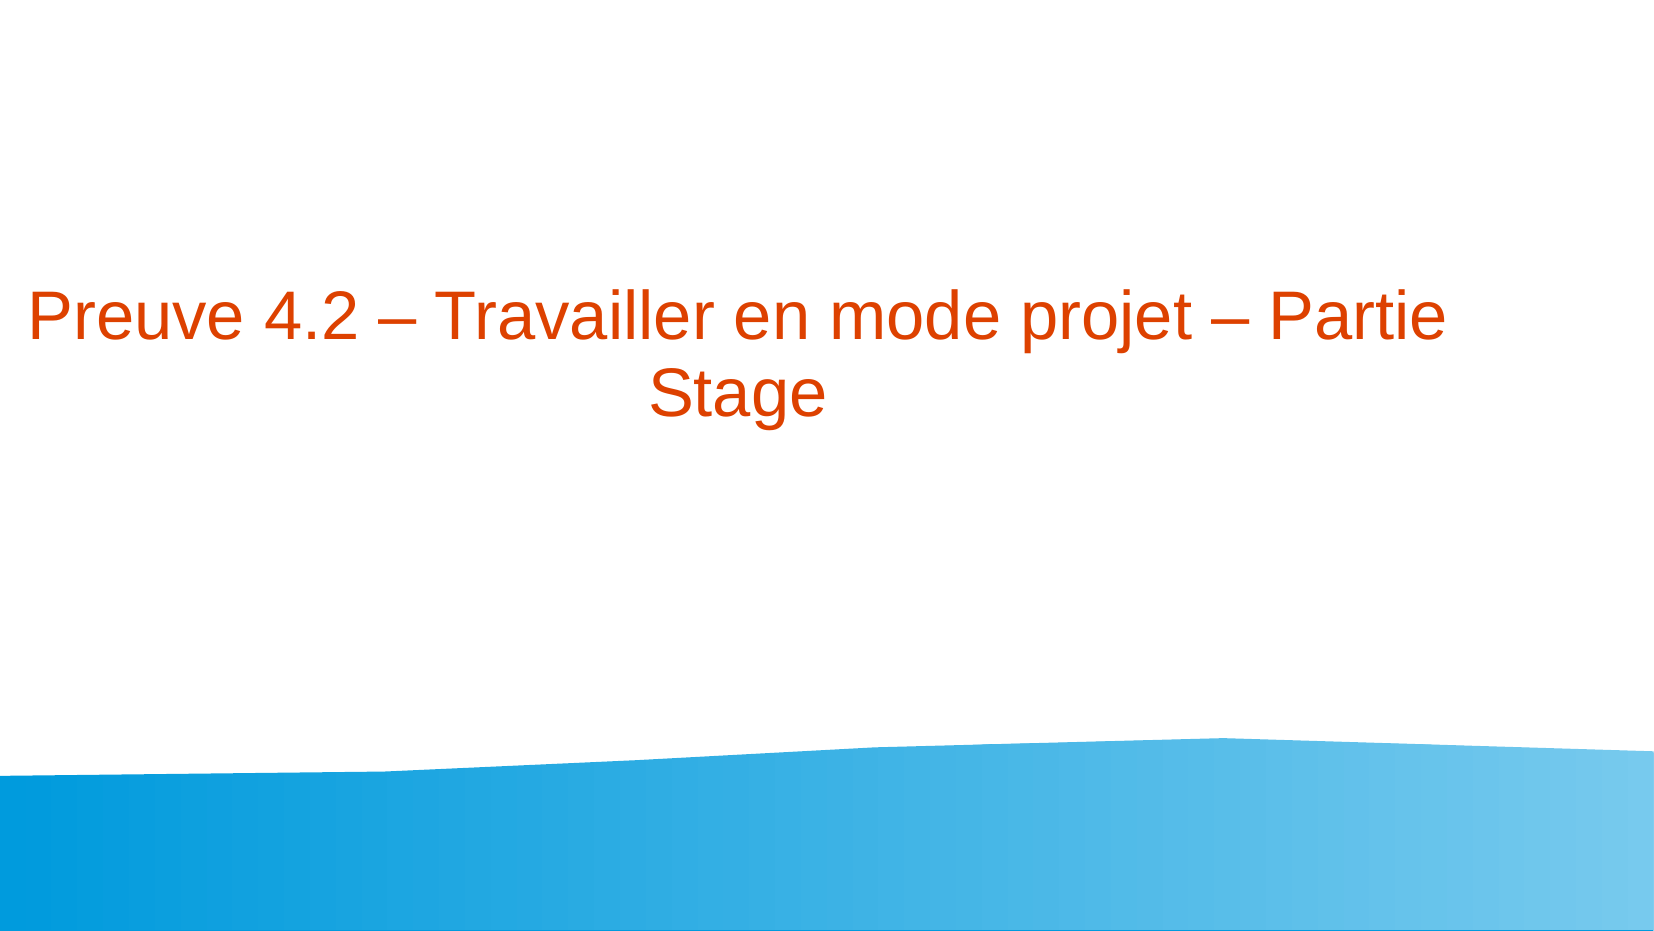

# Preuve 4.2 – Travailler en mode projet – Partie Stage